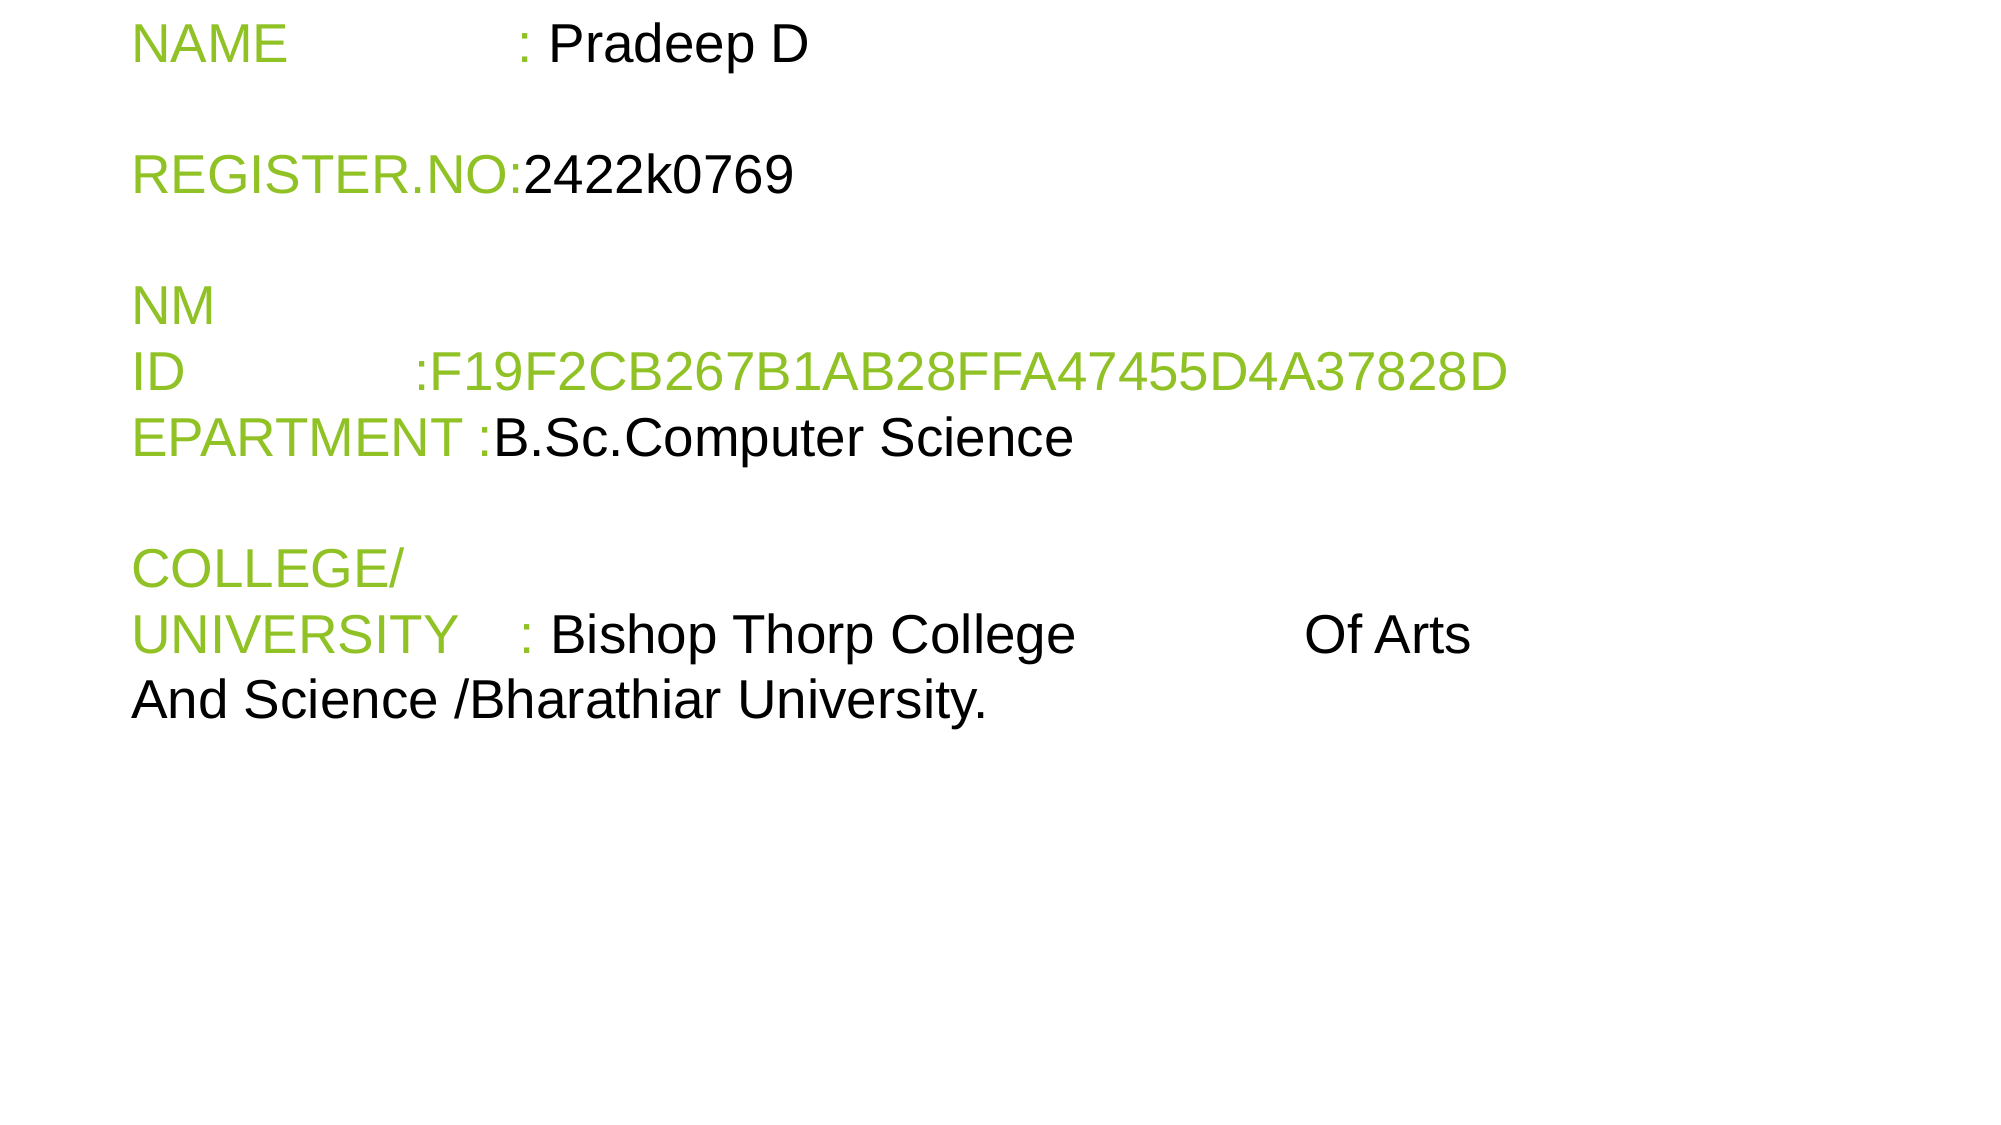

# NAME : Pradeep D REGISTER.NO:2422k0769 NM ID :F19F2CB267B1AB28FFA47455D4A37828DEPARTMENT :B.Sc.Computer Science COLLEGE/ UNIVERSITY : Bishop Thorp College Of Arts And Science /Bharathiar University.